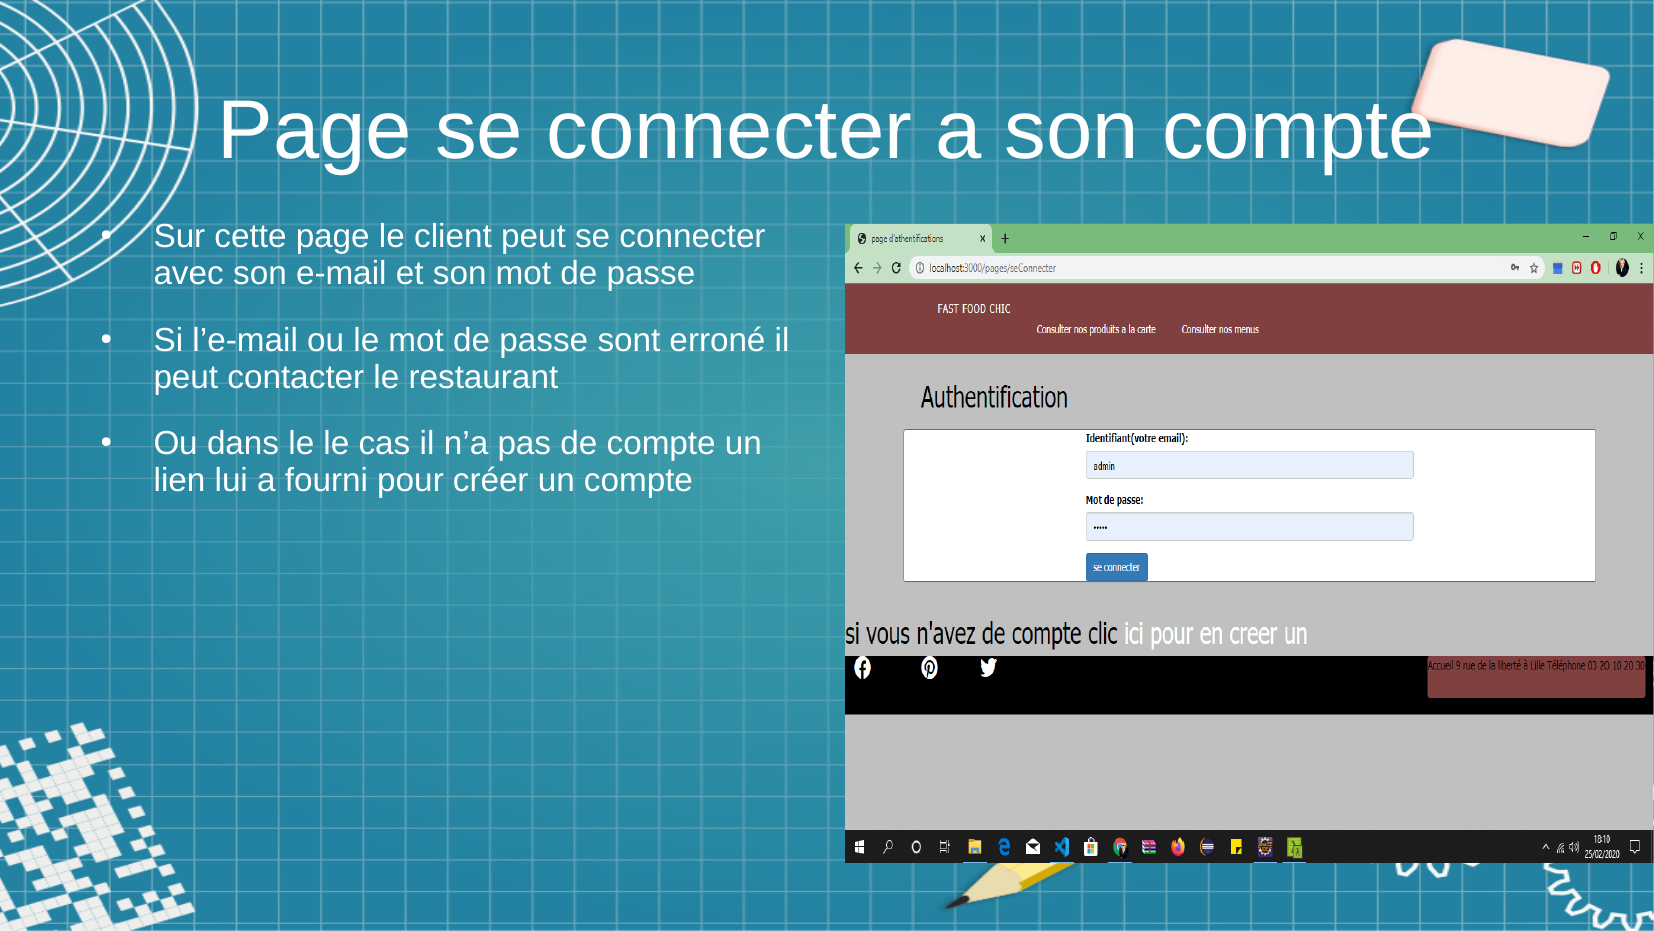

# Page se connecter a son compte
Sur cette page le client peut se connecter avec son e-mail et son mot de passe
Si l’e-mail ou le mot de passe sont erroné il peut contacter le restaurant
Ou dans le le cas il n’a pas de compte un lien lui a fourni pour créer un compte